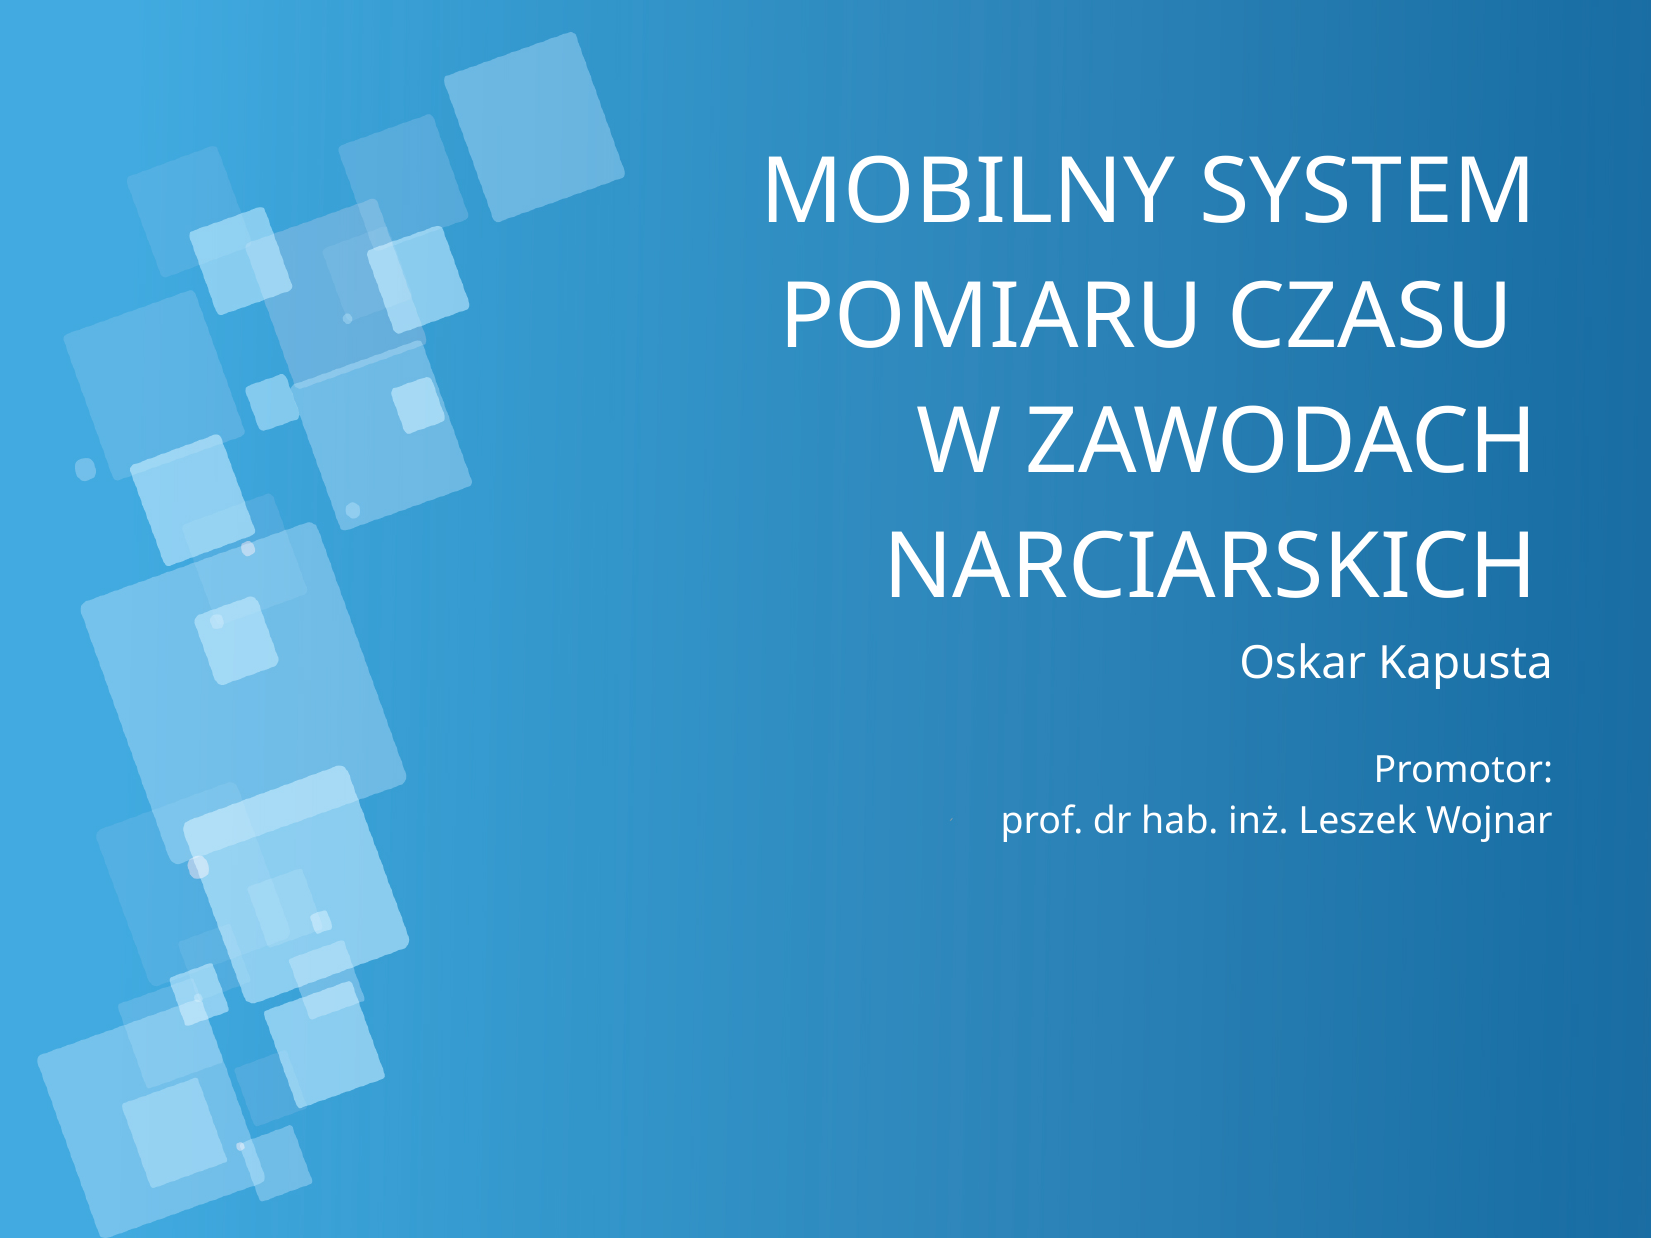

# MOBILNY SYSTEM POMIARU CZASU W ZAWODACH NARCIARSKICH
Oskar Kapusta
Promotor:
prof. dr hab. inż. Leszek Wojnar